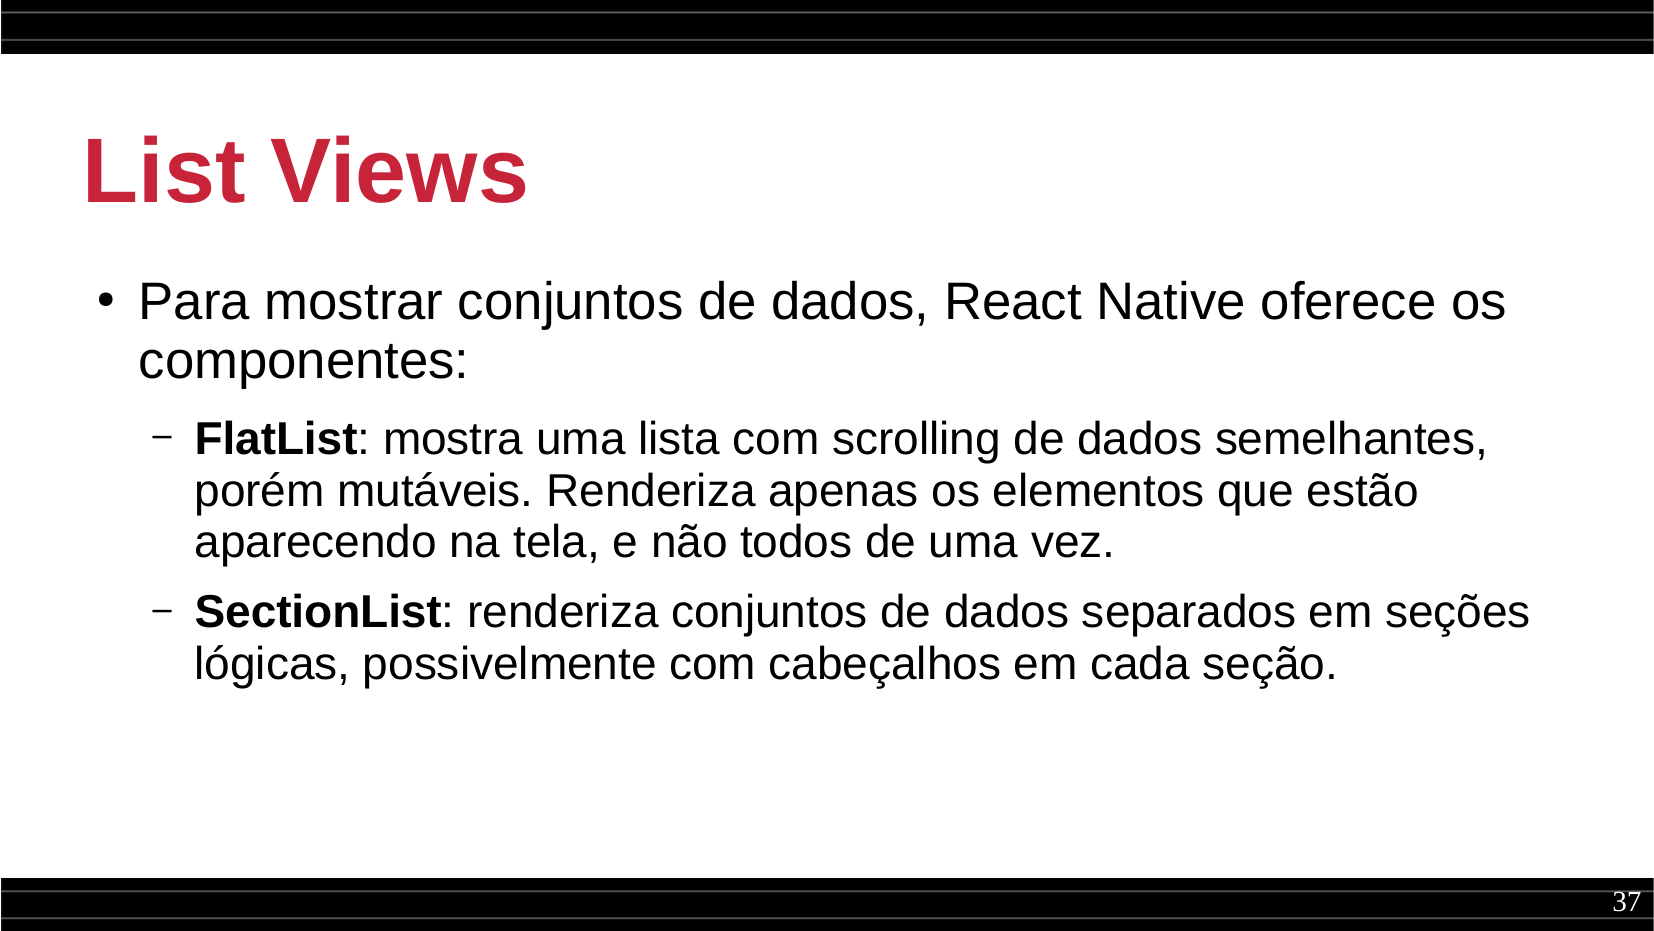

# List Views
Para mostrar conjuntos de dados, React Native oferece os componentes:
FlatList: mostra uma lista com scrolling de dados semelhantes, porém mutáveis. Renderiza apenas os elementos que estão aparecendo na tela, e não todos de uma vez.
SectionList: renderiza conjuntos de dados separados em seções lógicas, possivelmente com cabeçalhos em cada seção.